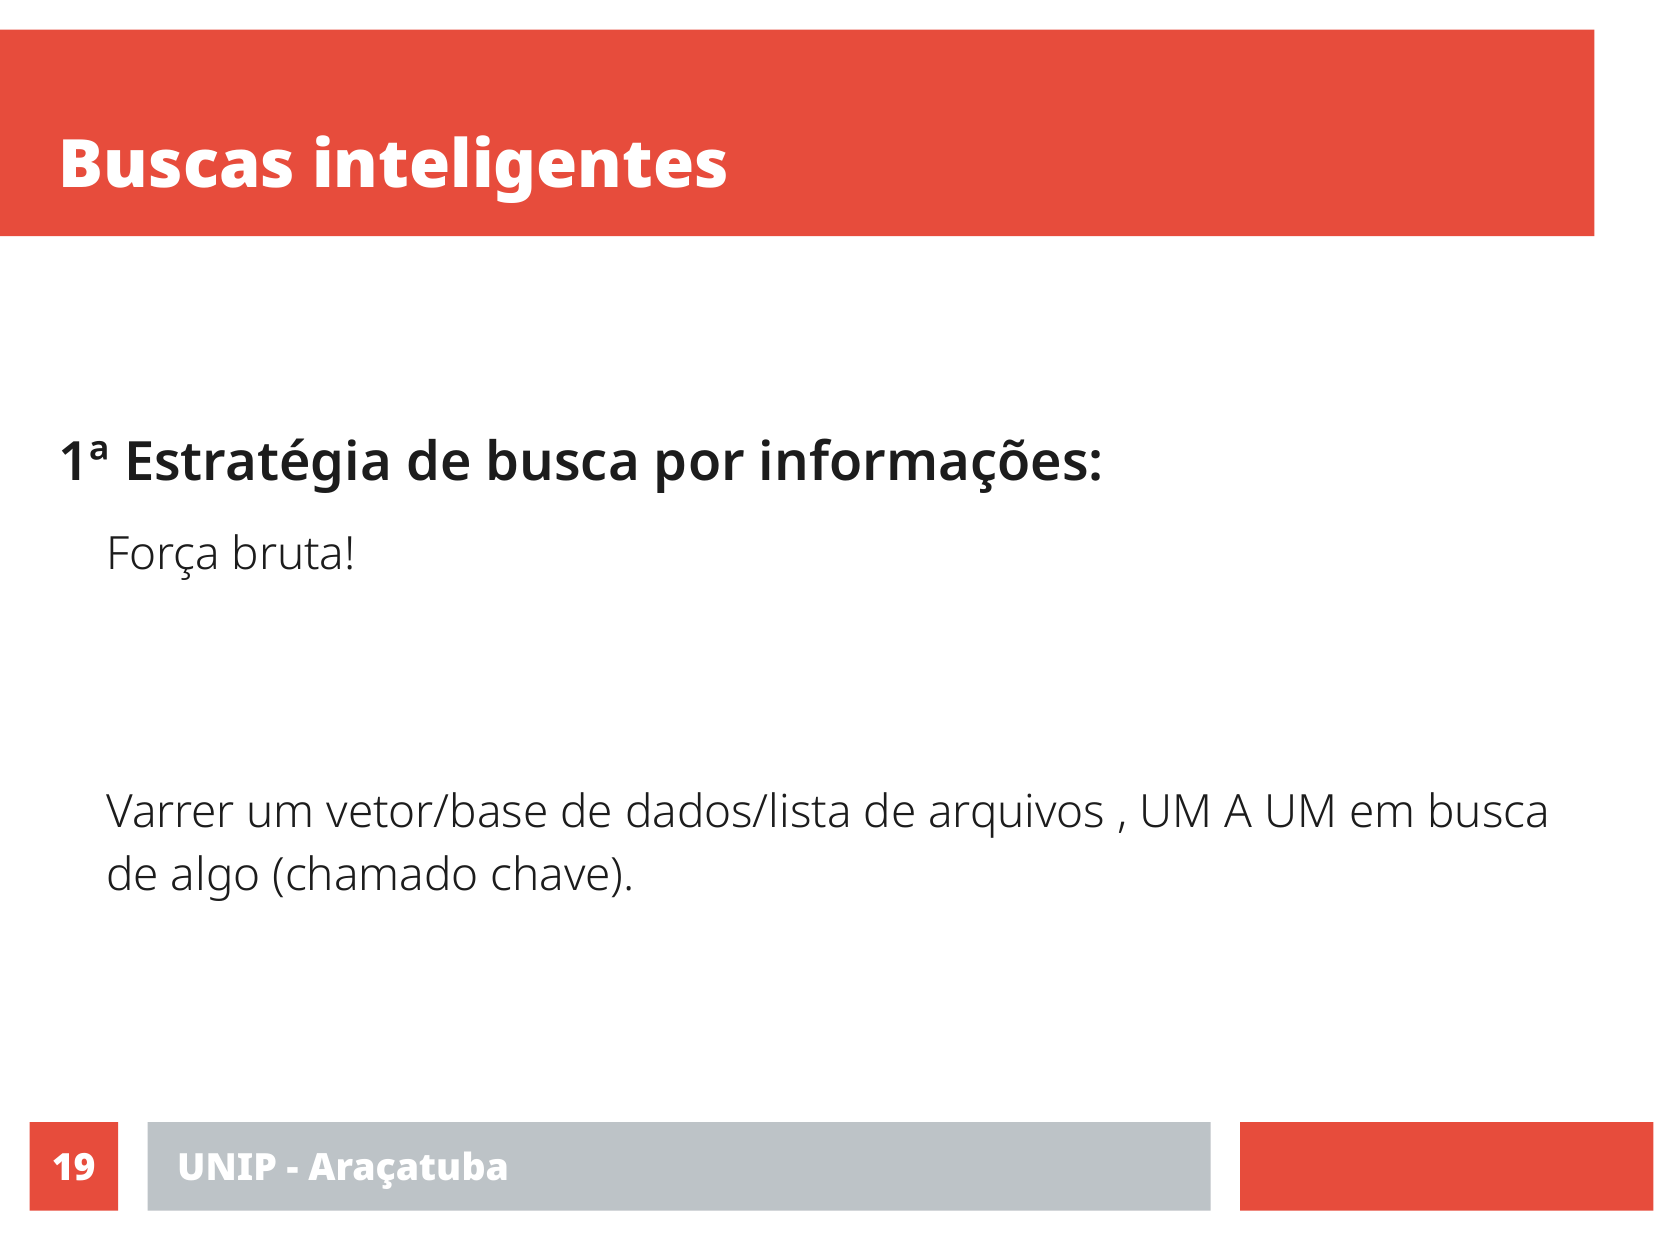

# Buscas inteligentes
1ª Estratégia de busca por informações:
Força bruta!
Varrer um vetor/base de dados/lista de arquivos , UM A UM em busca de algo (chamado chave).
19
UNIP - Araçatuba